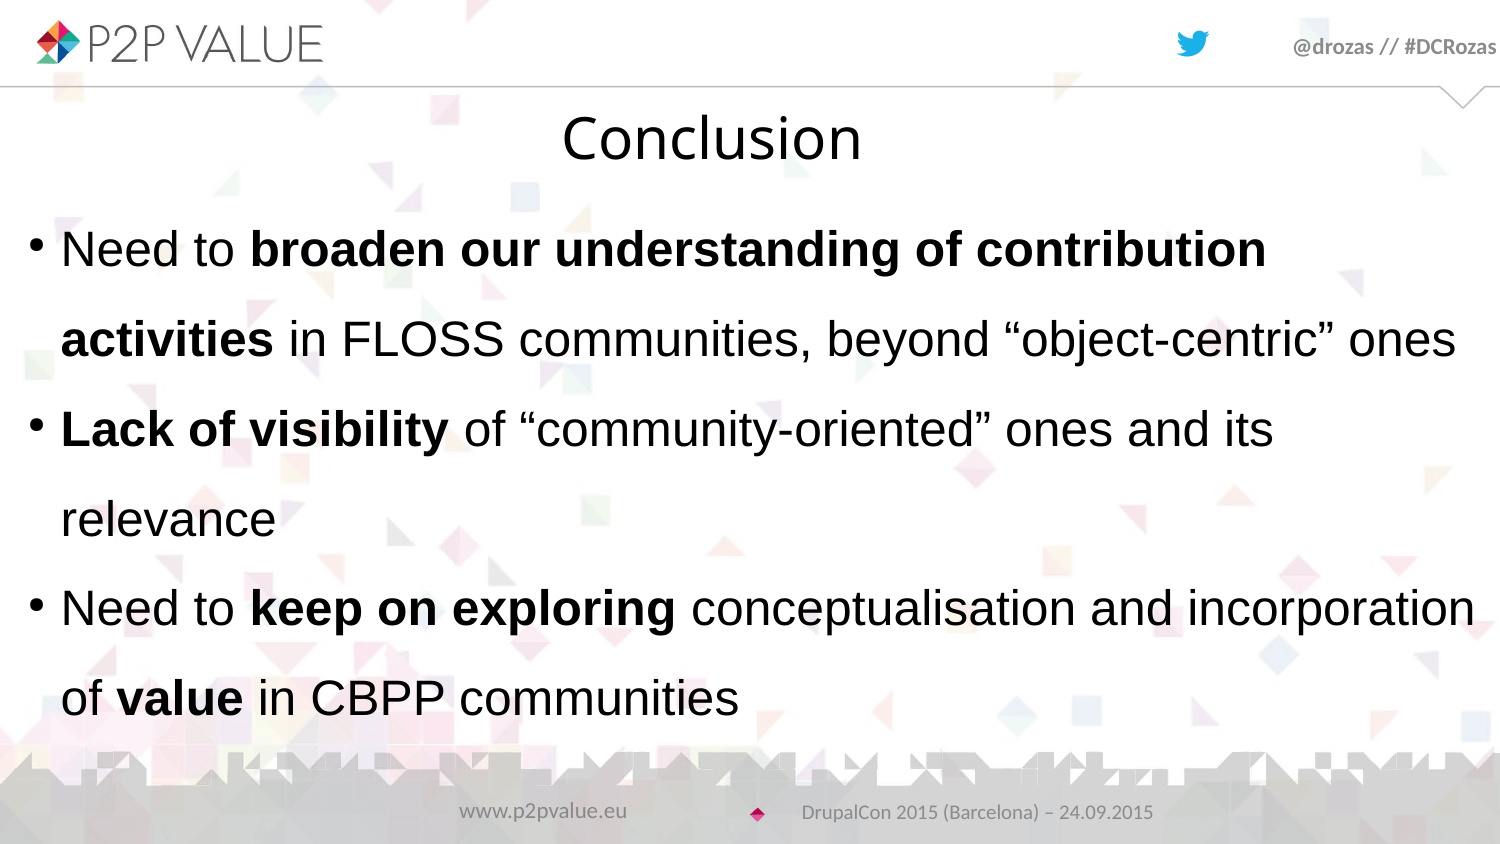

@drozas // #DCRozas
# Conclusion
Need to broaden our understanding of contribution activities in FLOSS communities, beyond “object-centric” ones
Lack of visibility of “community-oriented” ones and its relevance
Need to keep on exploring conceptualisation and incorporation of value in CBPP communities
DrupalCon 2015 (Barcelona) – 24.09.2015
www.p2pvalue.eu